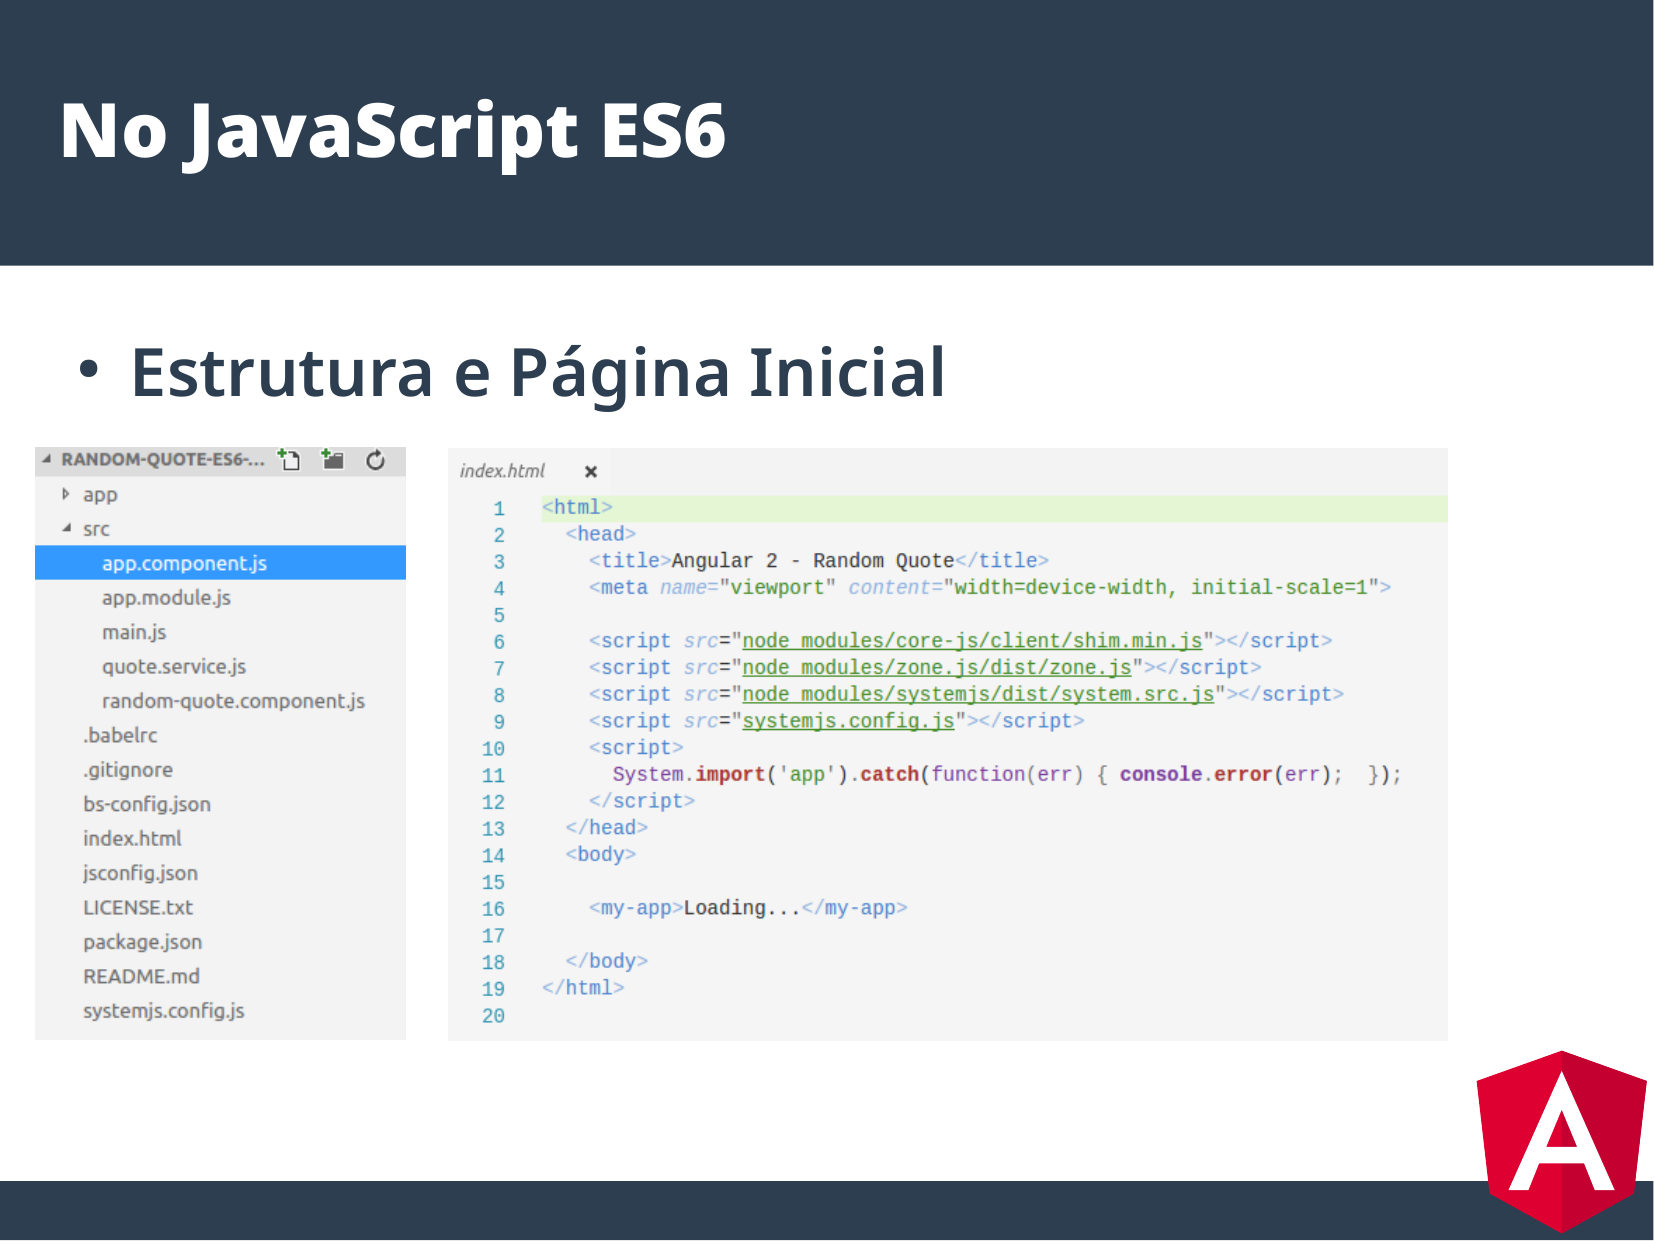

# No JavaScript ES6
Estrutura e Página Inicial